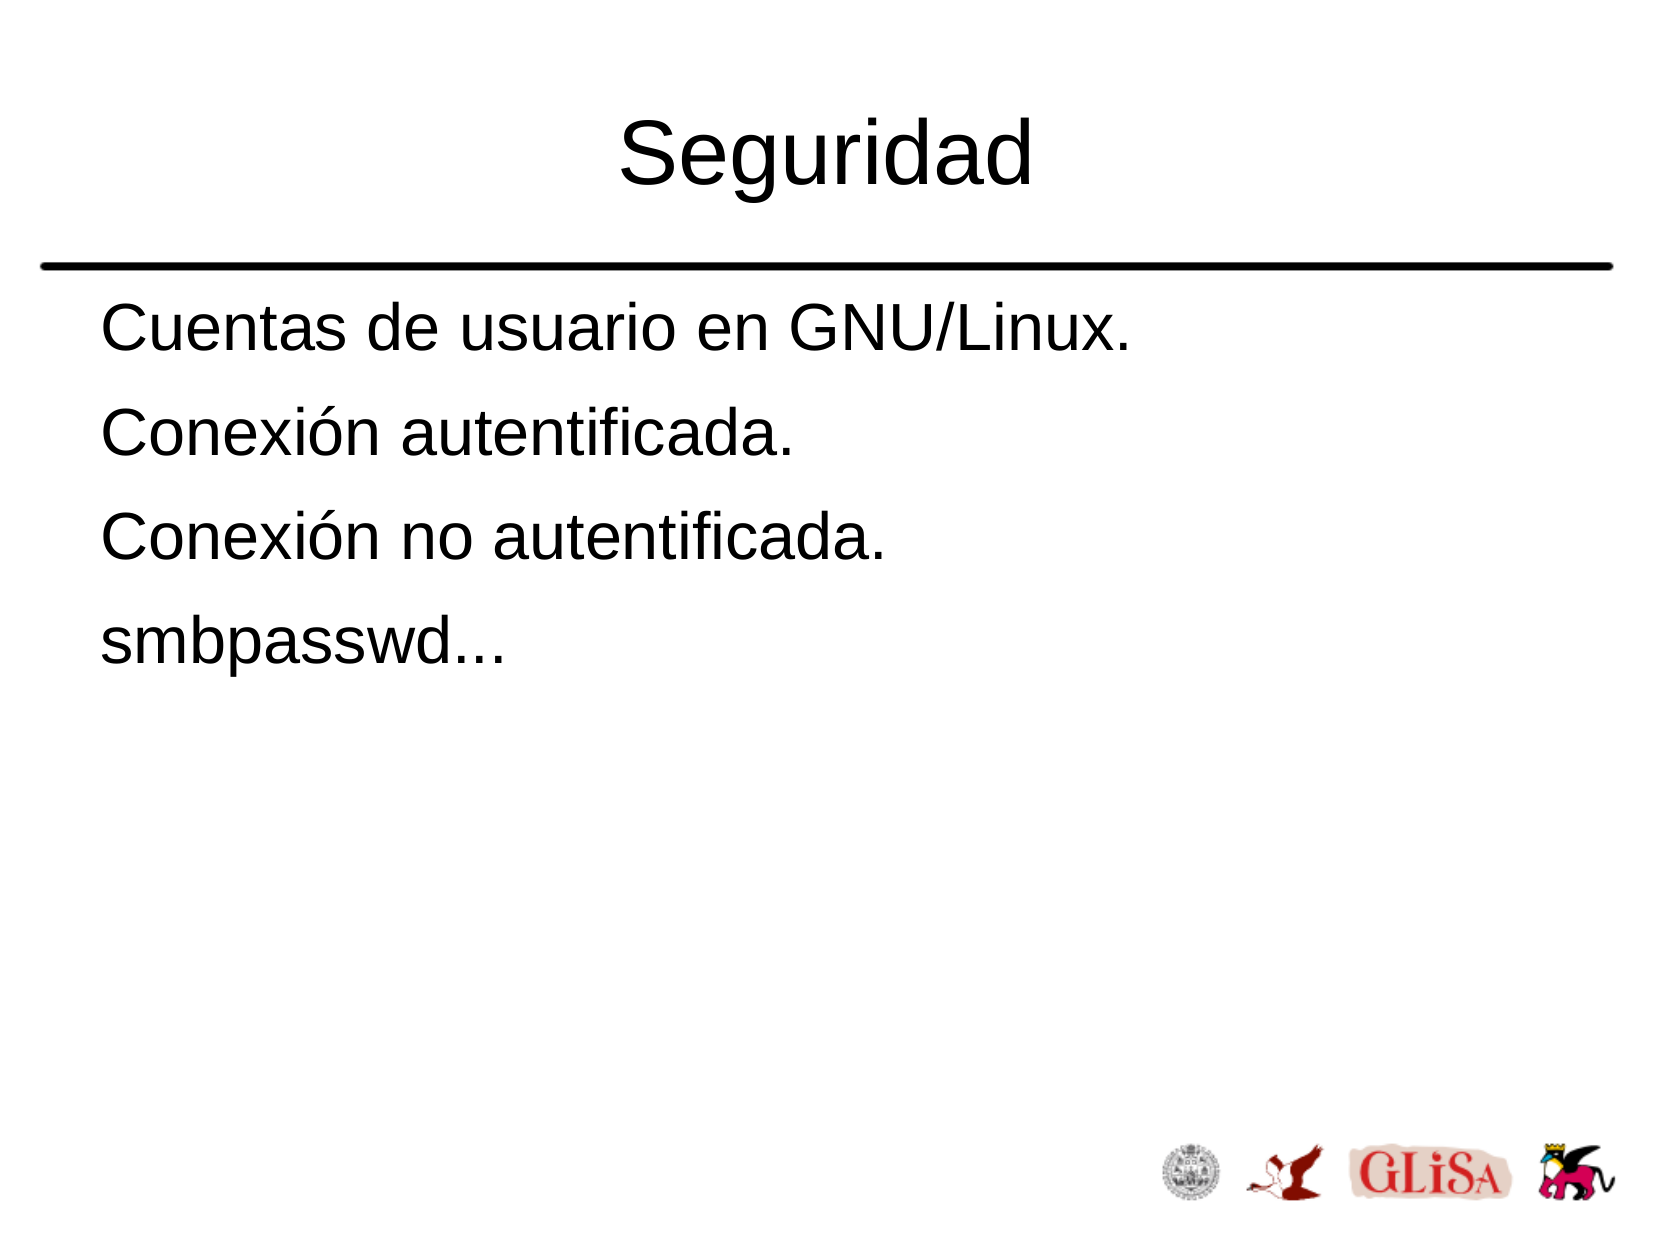

# Seguridad
Cuentas de usuario en GNU/Linux.
Conexión autentificada.
Conexión no autentificada.
smbpasswd...